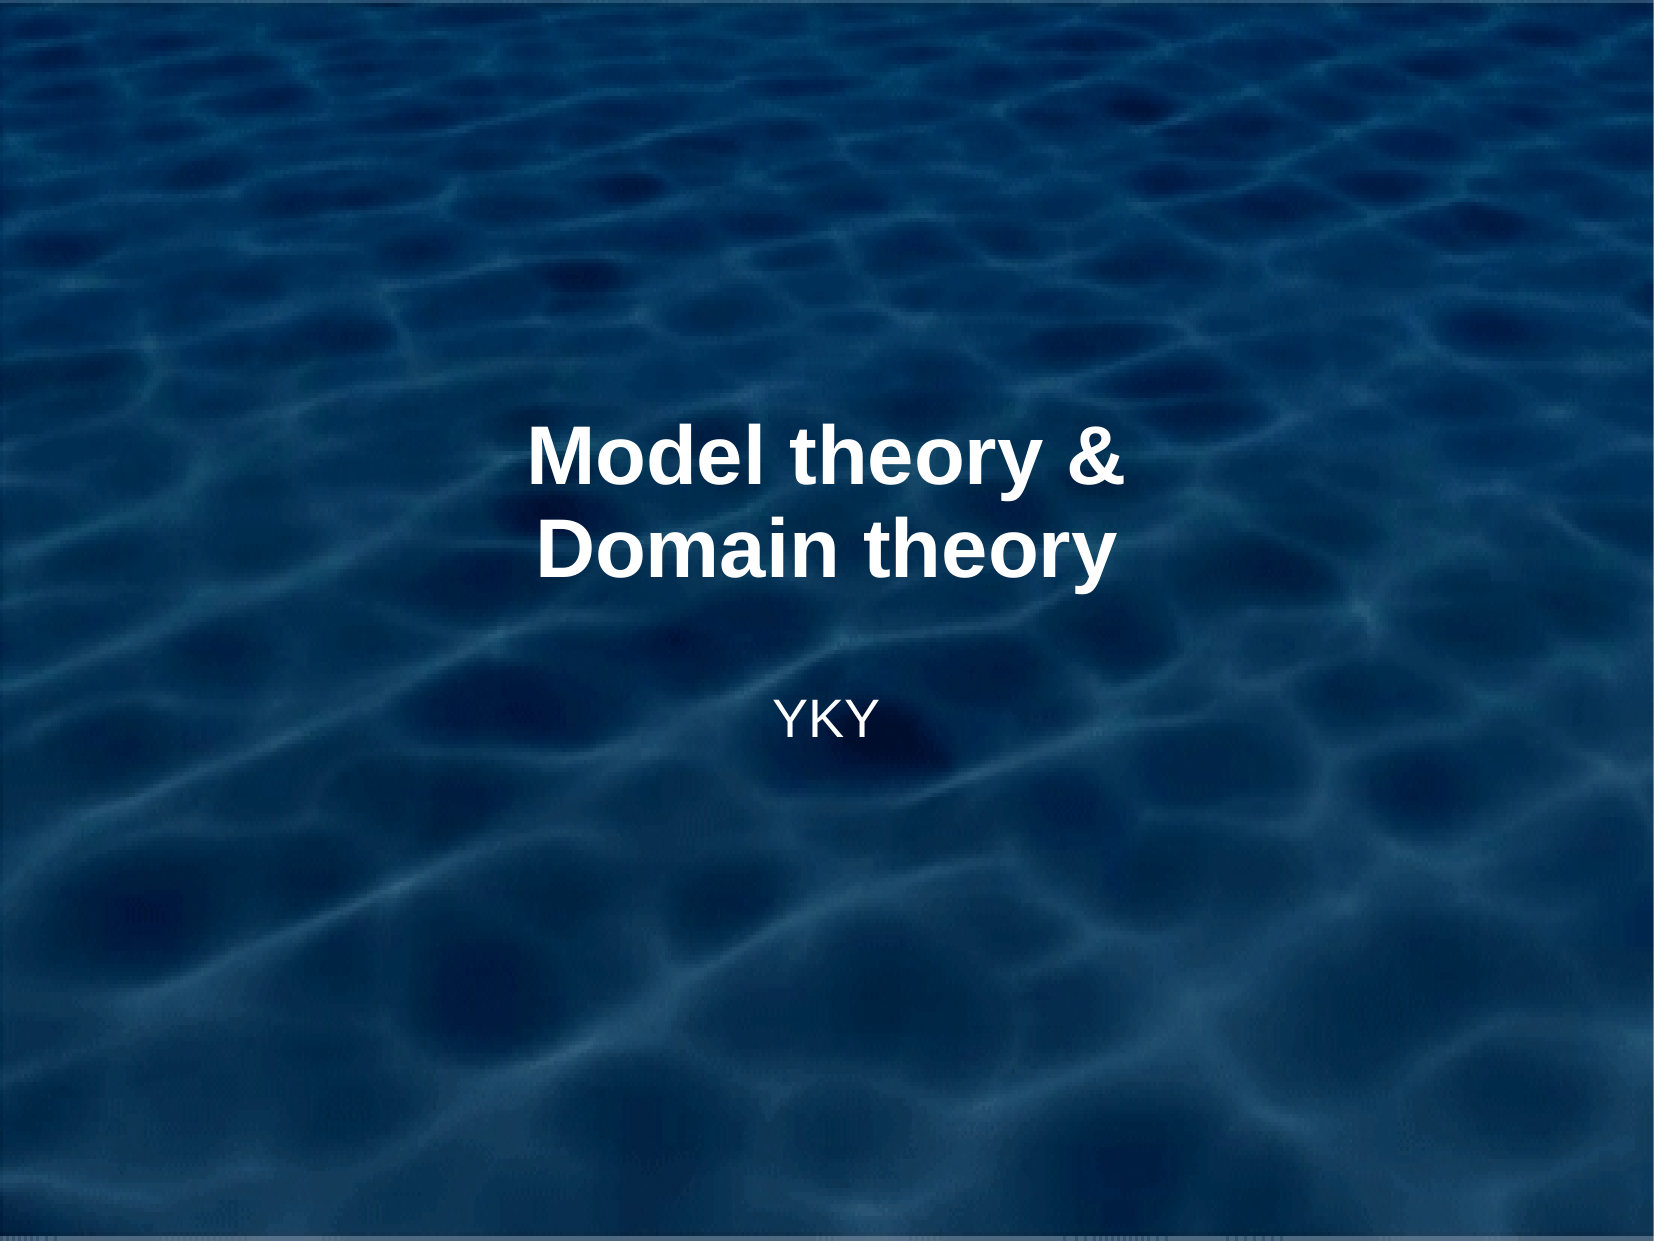

# Model theory &
Domain theory
YKY